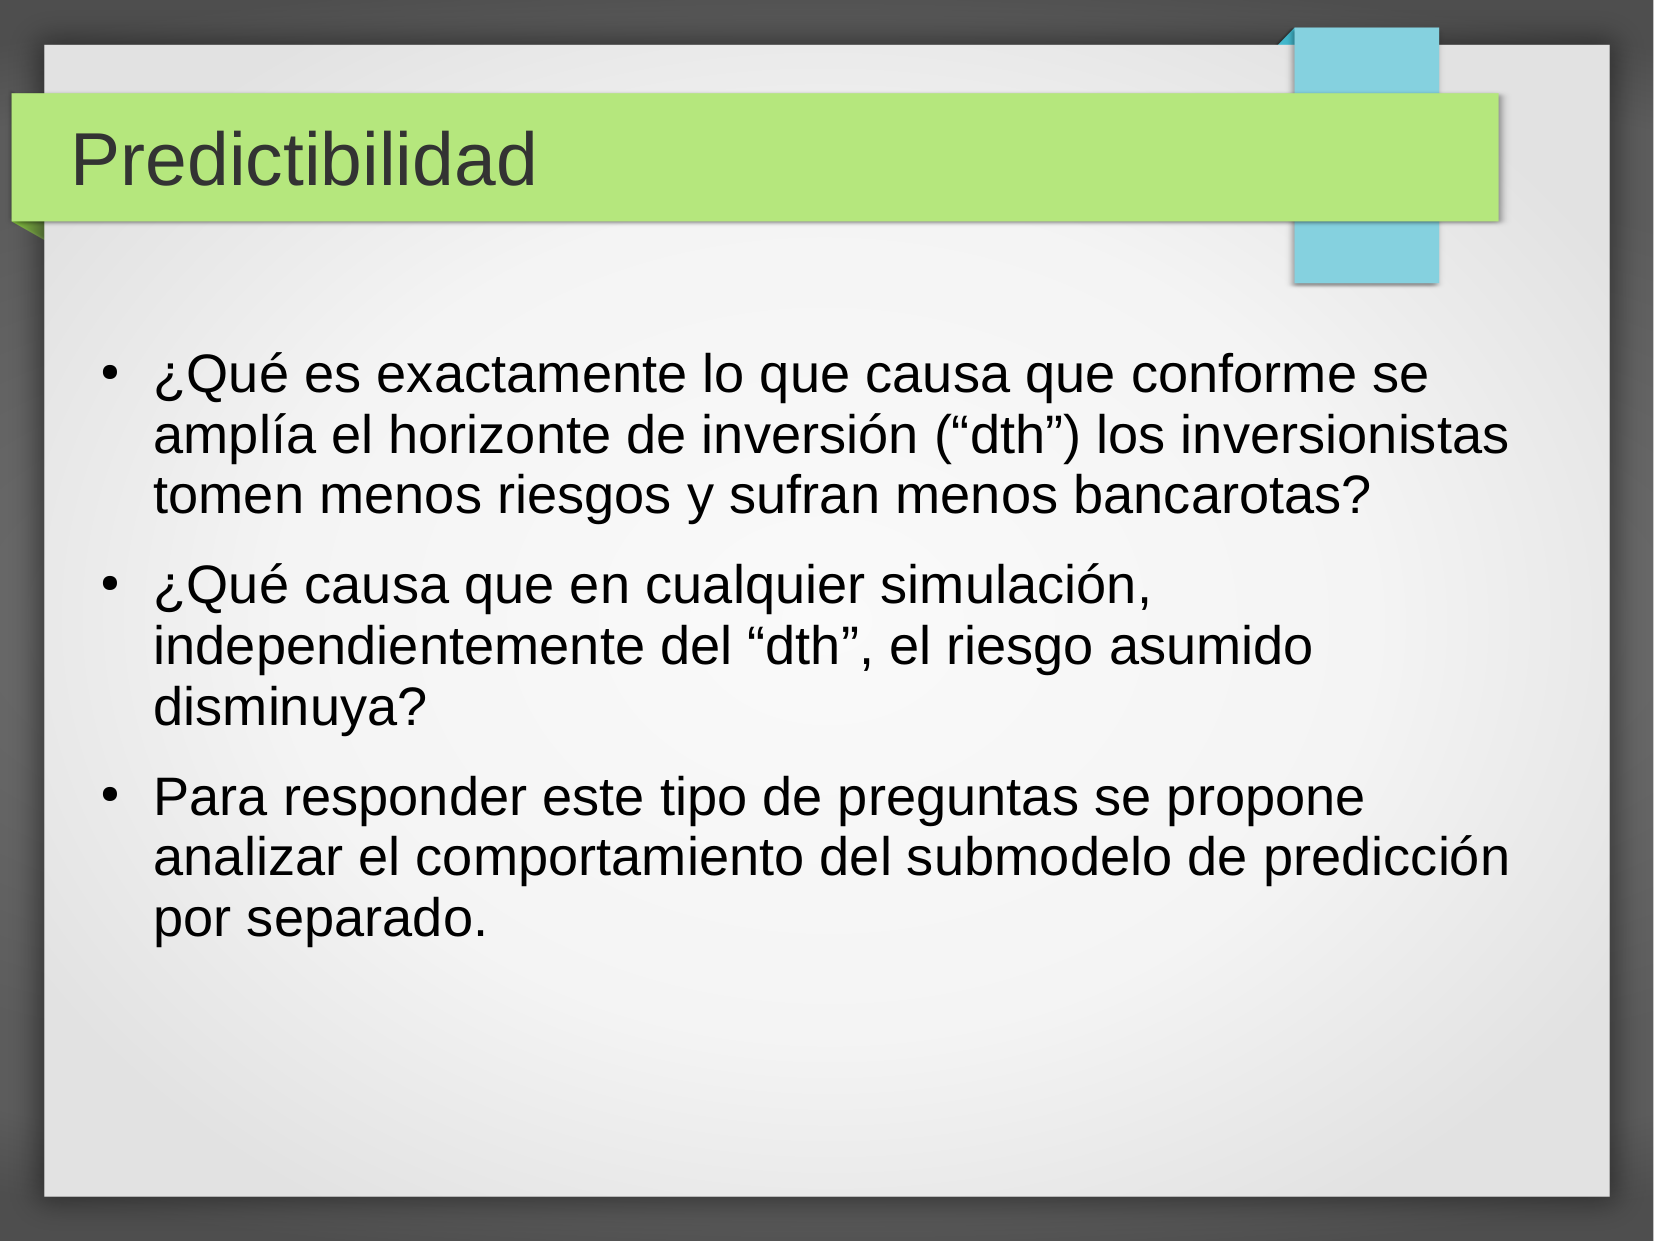

# Predictibilidad
¿Qué es exactamente lo que causa que conforme se amplía el horizonte de inversión (“dth”) los inversionistas tomen menos riesgos y sufran menos bancarotas?
¿Qué causa que en cualquier simulación, independientemente del “dth”, el riesgo asumido disminuya?
Para responder este tipo de preguntas se propone analizar el comportamiento del submodelo de predicción por separado.